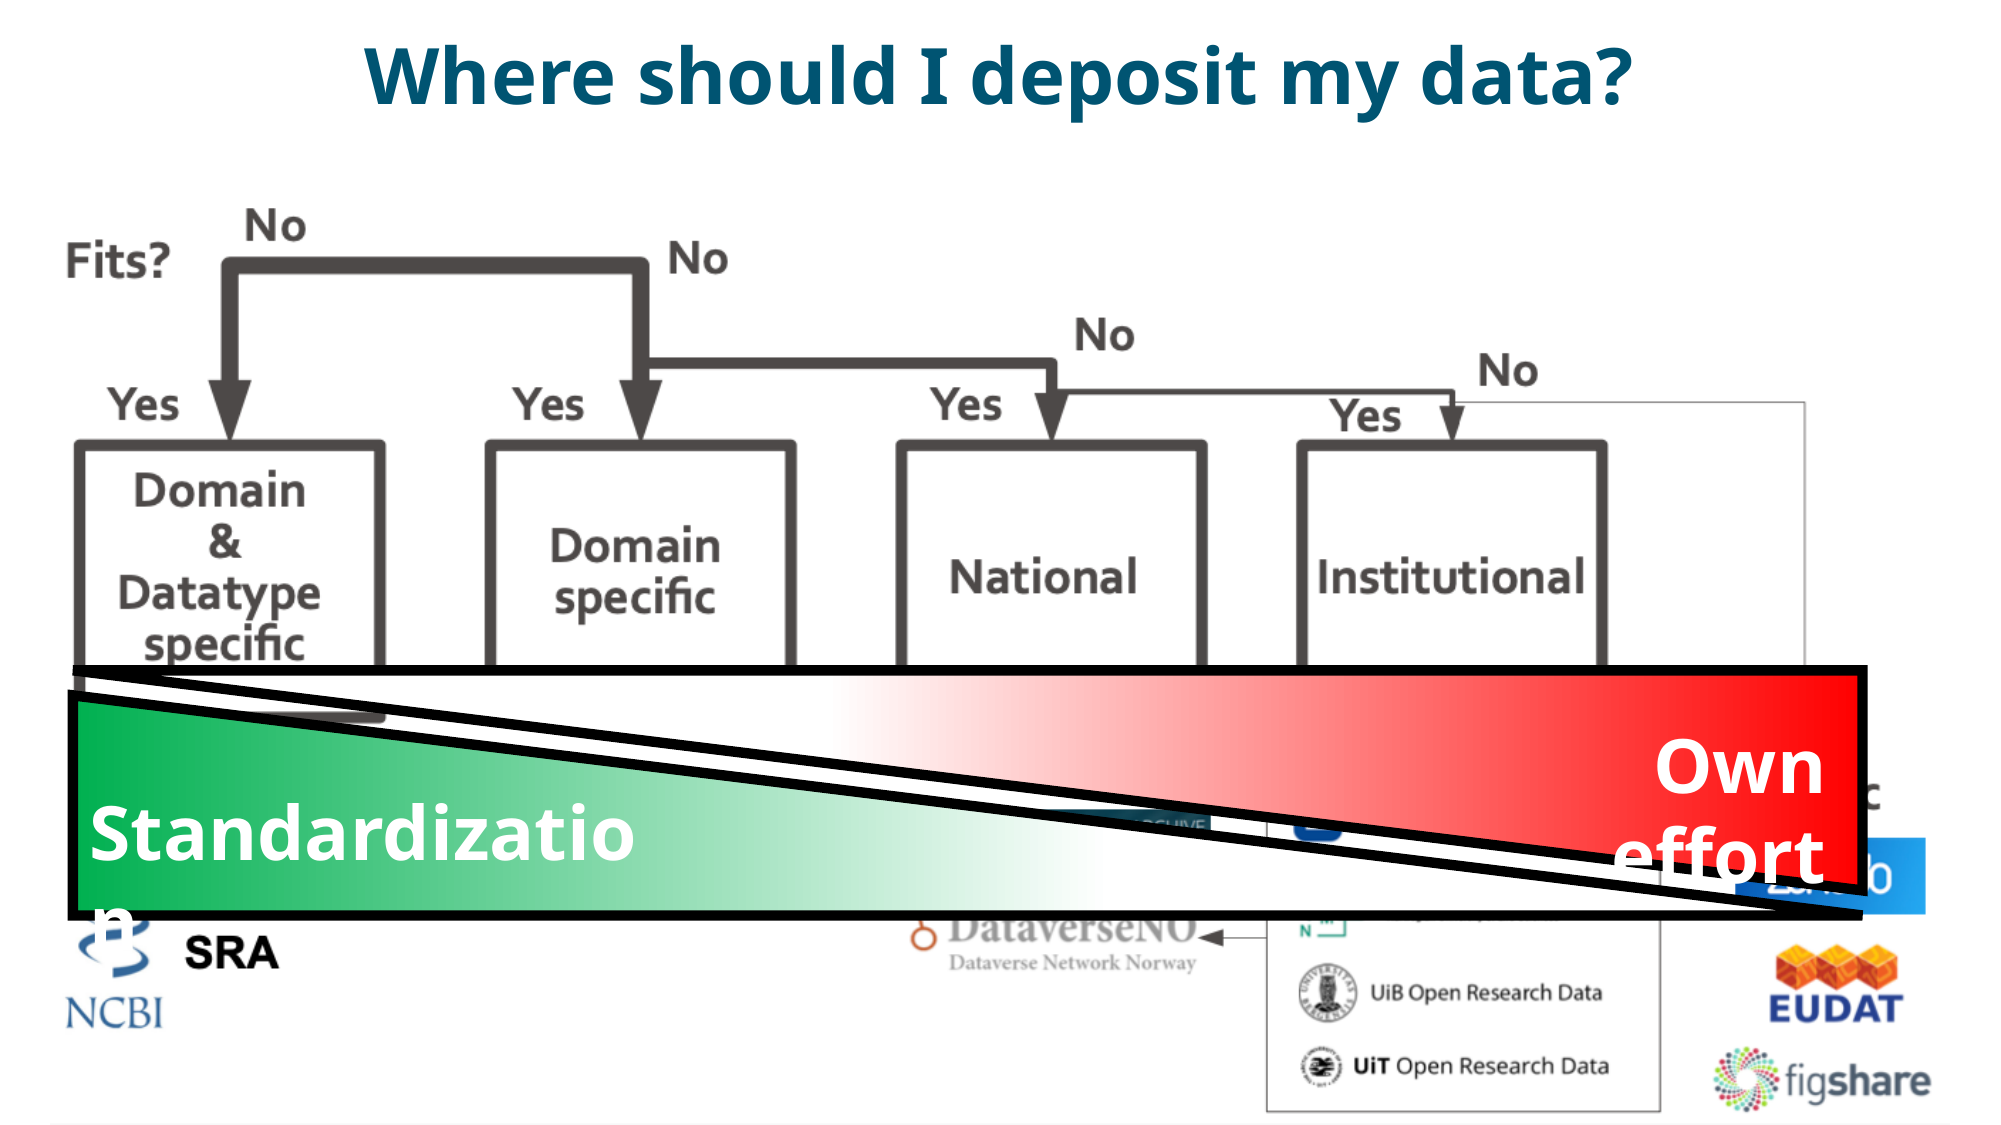

# Where should I deposit my data?
Own effort
Standardization